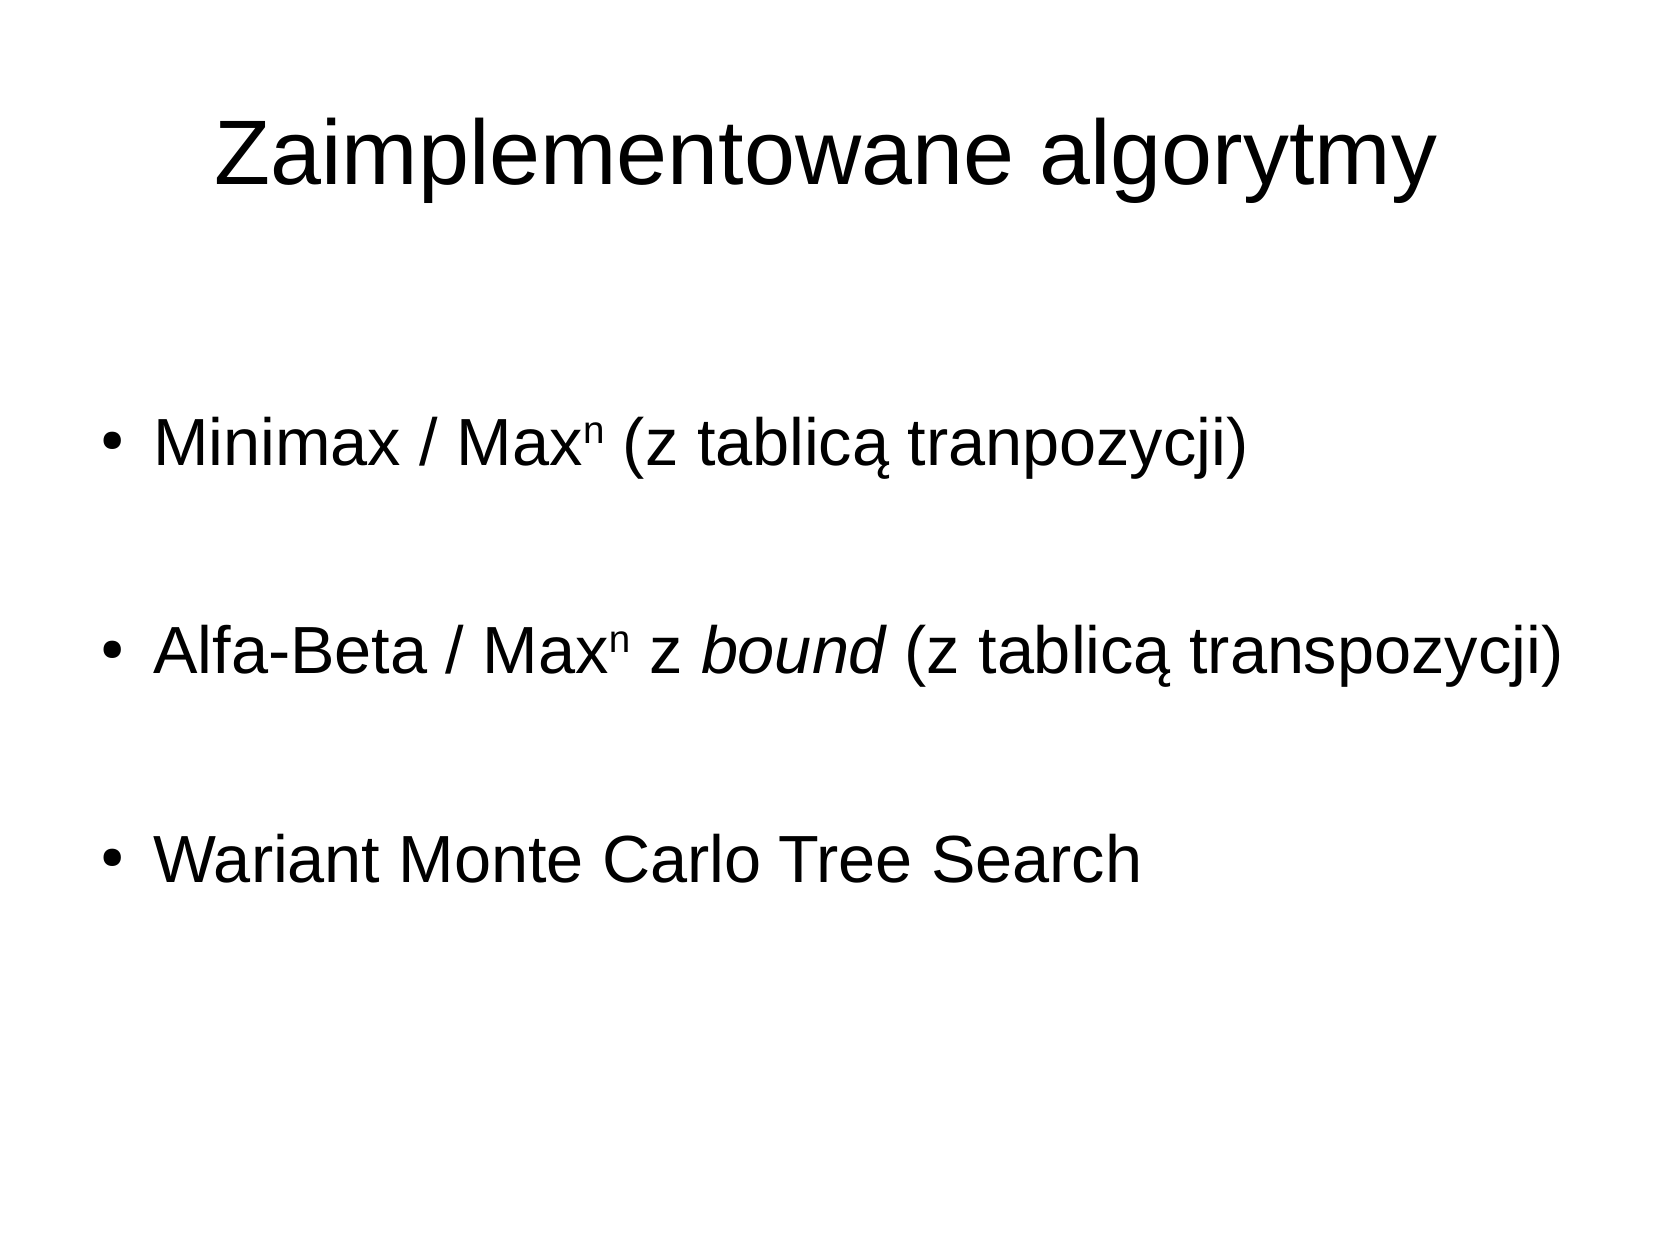

# Zaimplementowane algorytmy
Minimax / Maxn (z tablicą tranpozycji)
Alfa-Beta / Maxn z bound (z tablicą transpozycji)
Wariant Monte Carlo Tree Search